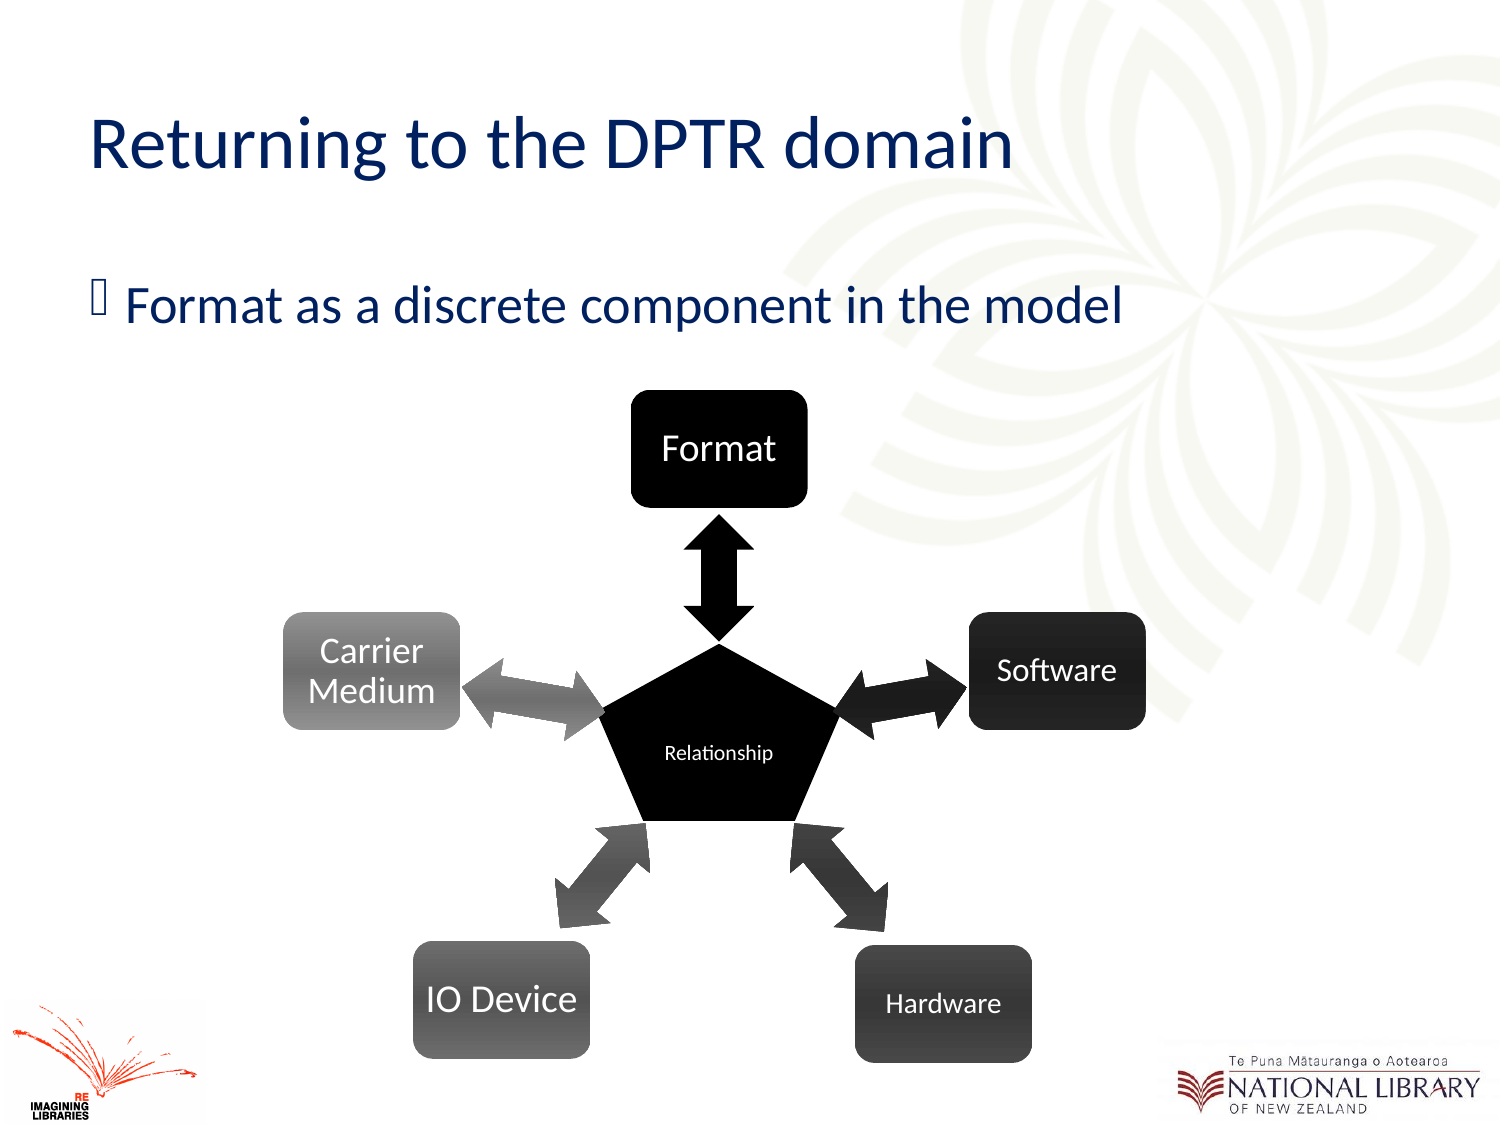

Returning to the DPTR domain
Format as a discrete component in the model
Format
Carrier Medium
Software
Relationship
IO Device
Hardware